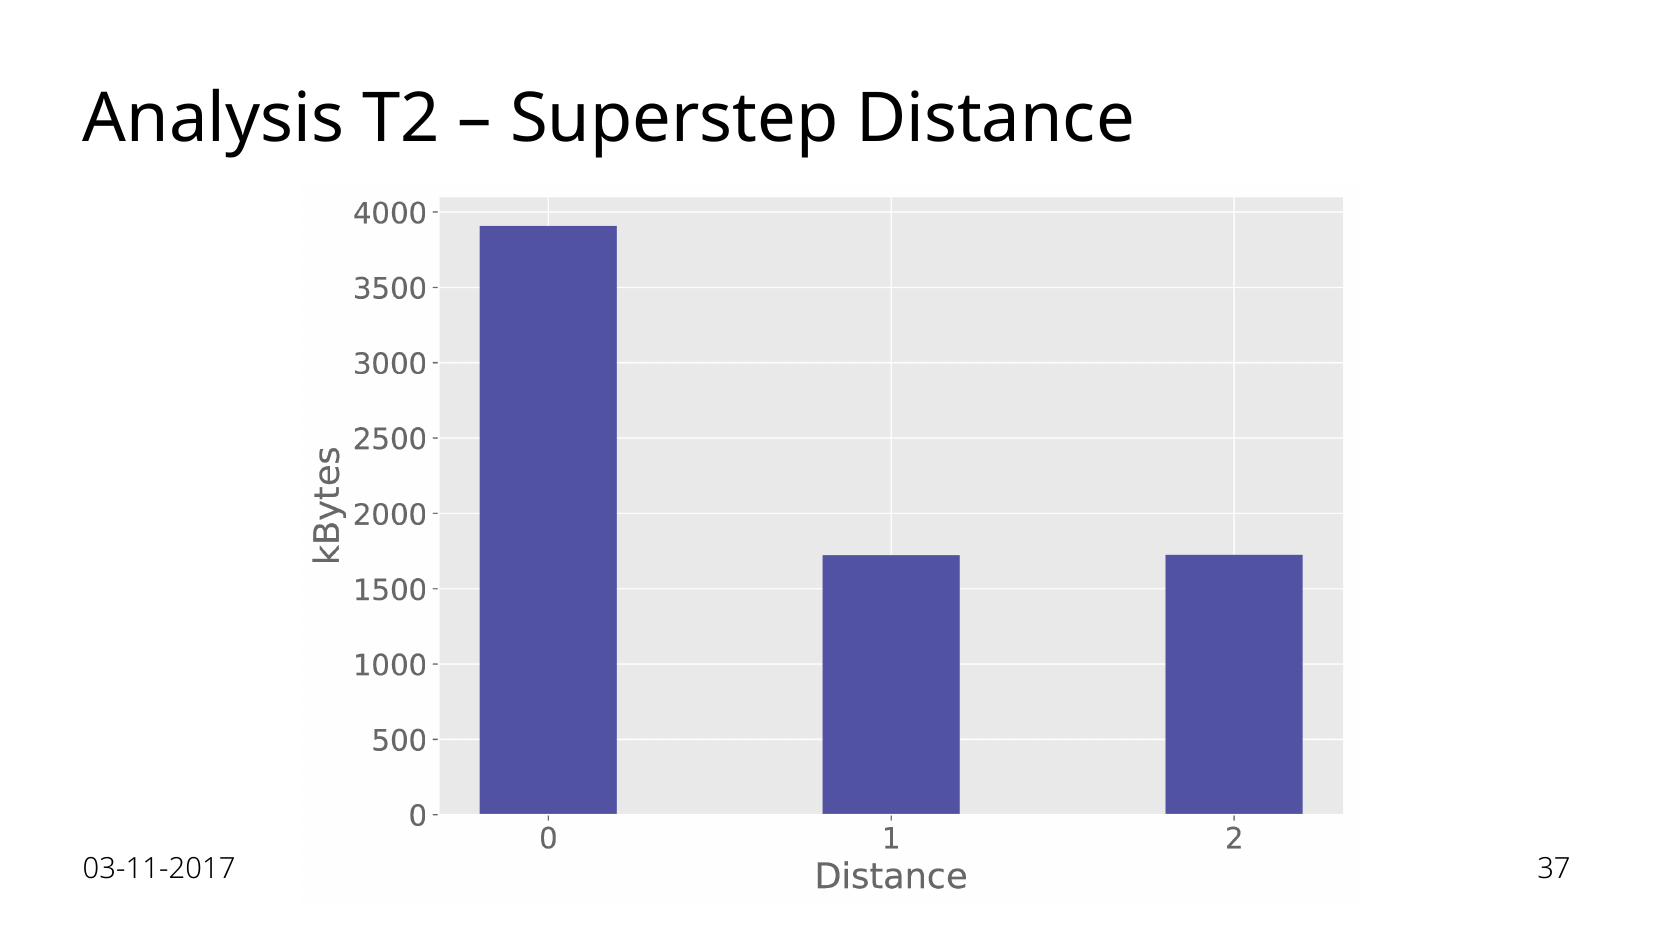

# Analysis T2 – Superstep Distance
03-11-2017
37